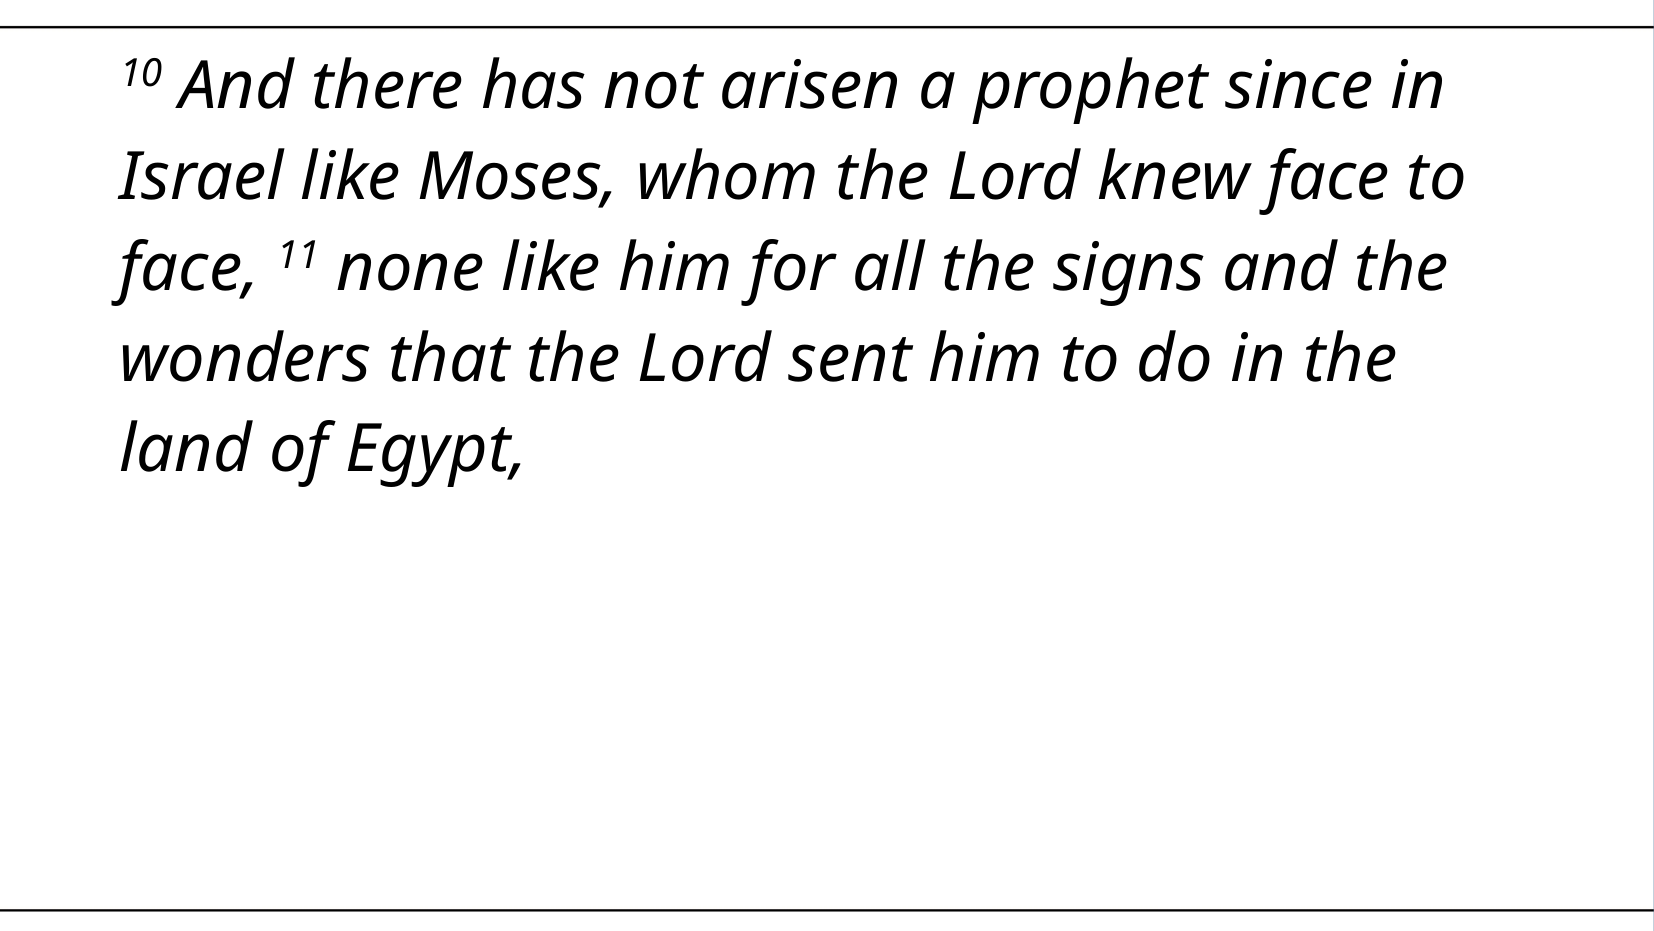

10 And there has not arisen a prophet since in Israel like Moses, whom the Lord knew face to face, 11 none like him for all the signs and the wonders that the Lord sent him to do in the land of Egypt,